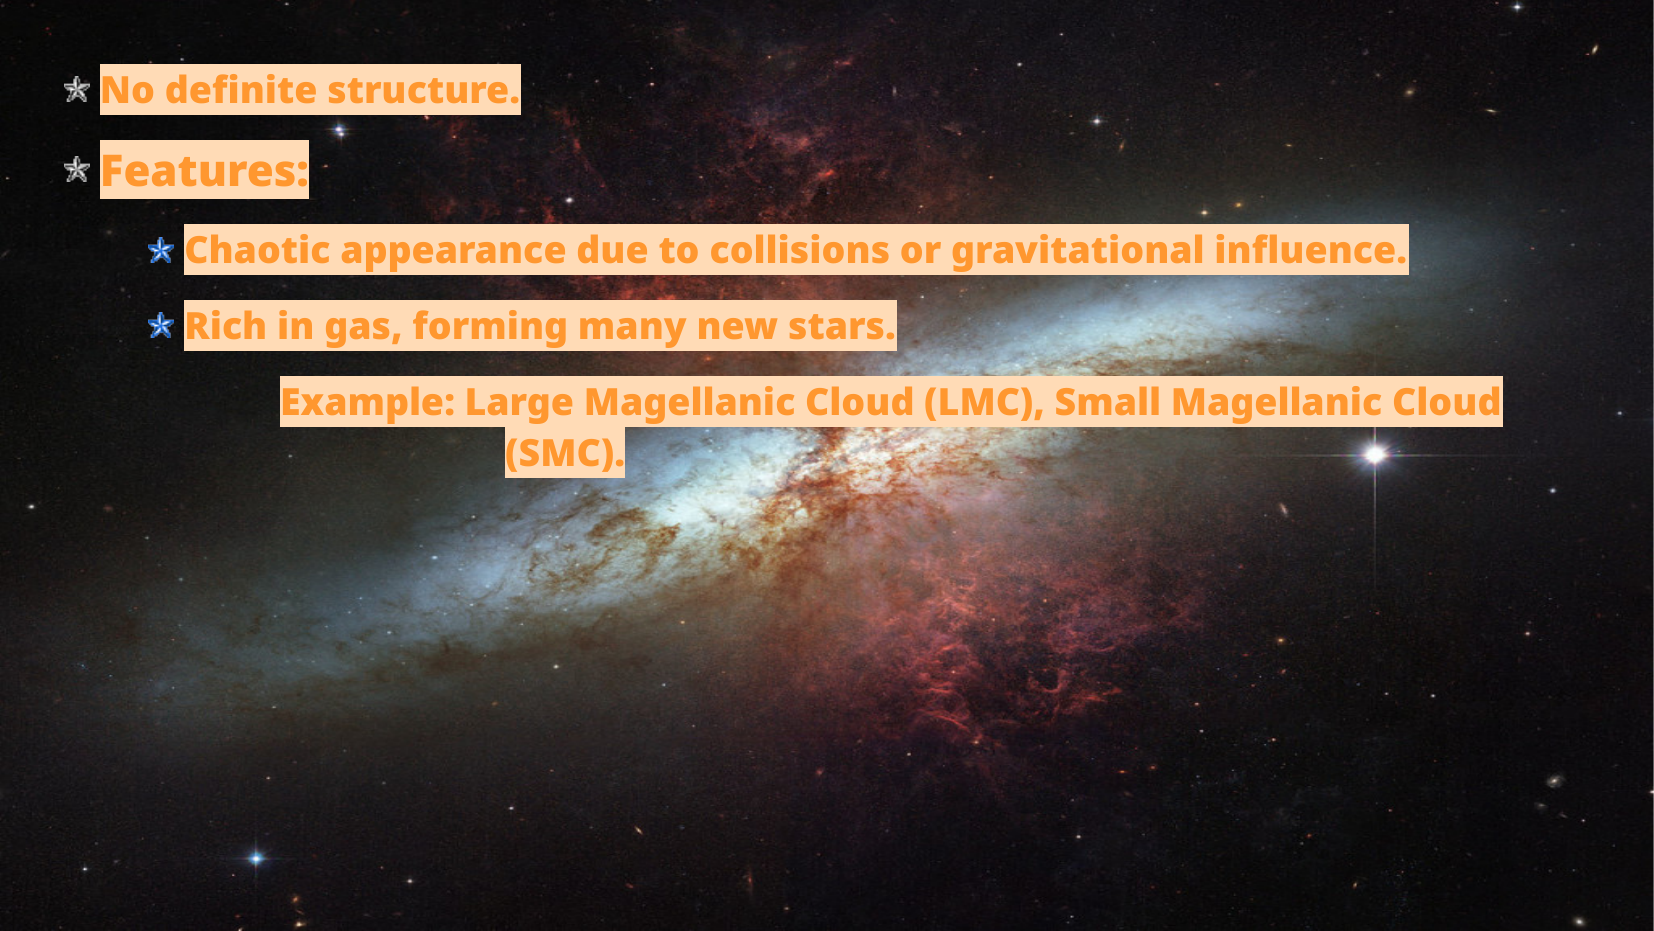

No definite structure.
Features:
Chaotic appearance due to collisions or gravitational influence.
Rich in gas, forming many new stars.
		Example: Large Magellanic Cloud (LMC), Small Magellanic Cloud (SMC).